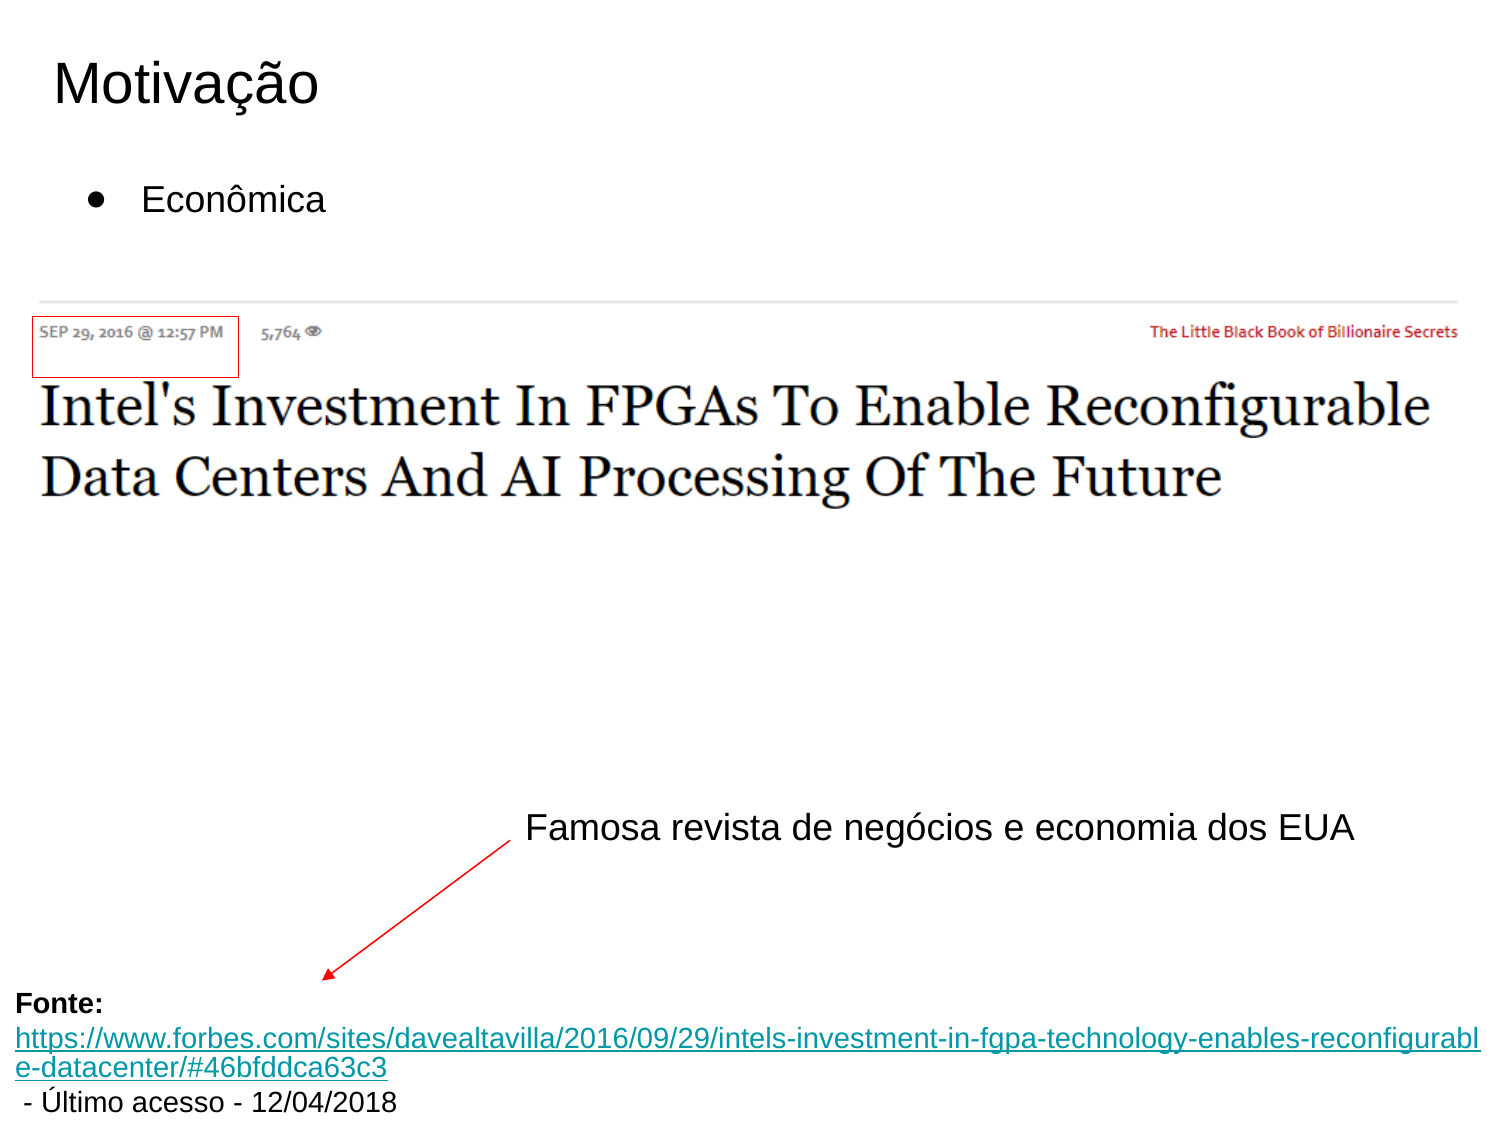

# Motivação
Econômica
Famosa revista de negócios e economia dos EUA
Fonte:https://www.forbes.com/sites/davealtavilla/2016/09/29/intels-investment-in-fgpa-technology-enables-reconfigurable-datacenter/#46bfddca63c3 - Último acesso - 12/04/2018